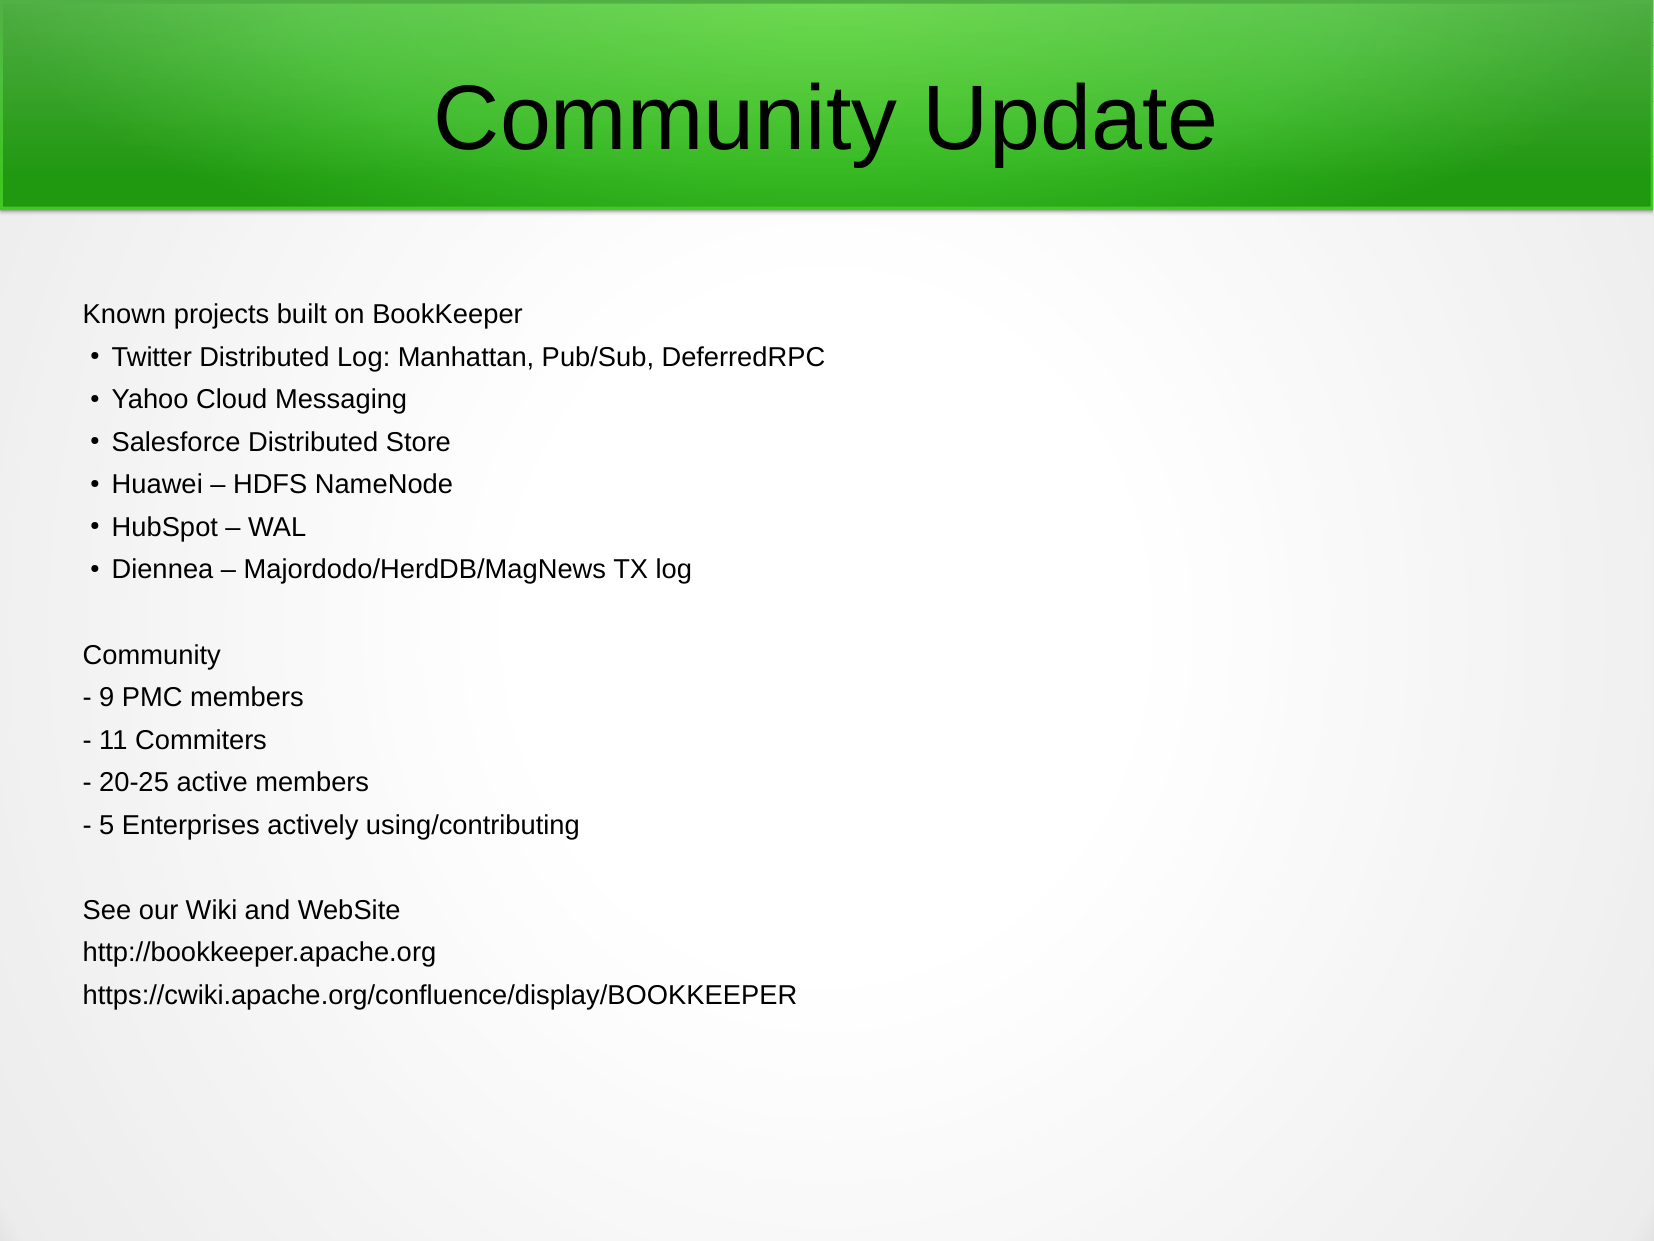

# Community Update
Known projects built on BookKeeper
Twitter Distributed Log: Manhattan, Pub/Sub, DeferredRPC
Yahoo Cloud Messaging
Salesforce Distributed Store
Huawei – HDFS NameNode
HubSpot – WAL
Diennea – Majordodo/HerdDB/MagNews TX log
Community
- 9 PMC members
- 11 Commiters
- 20-25 active members
- 5 Enterprises actively using/contributing
See our Wiki and WebSite
http://bookkeeper.apache.org
https://cwiki.apache.org/confluence/display/BOOKKEEPER